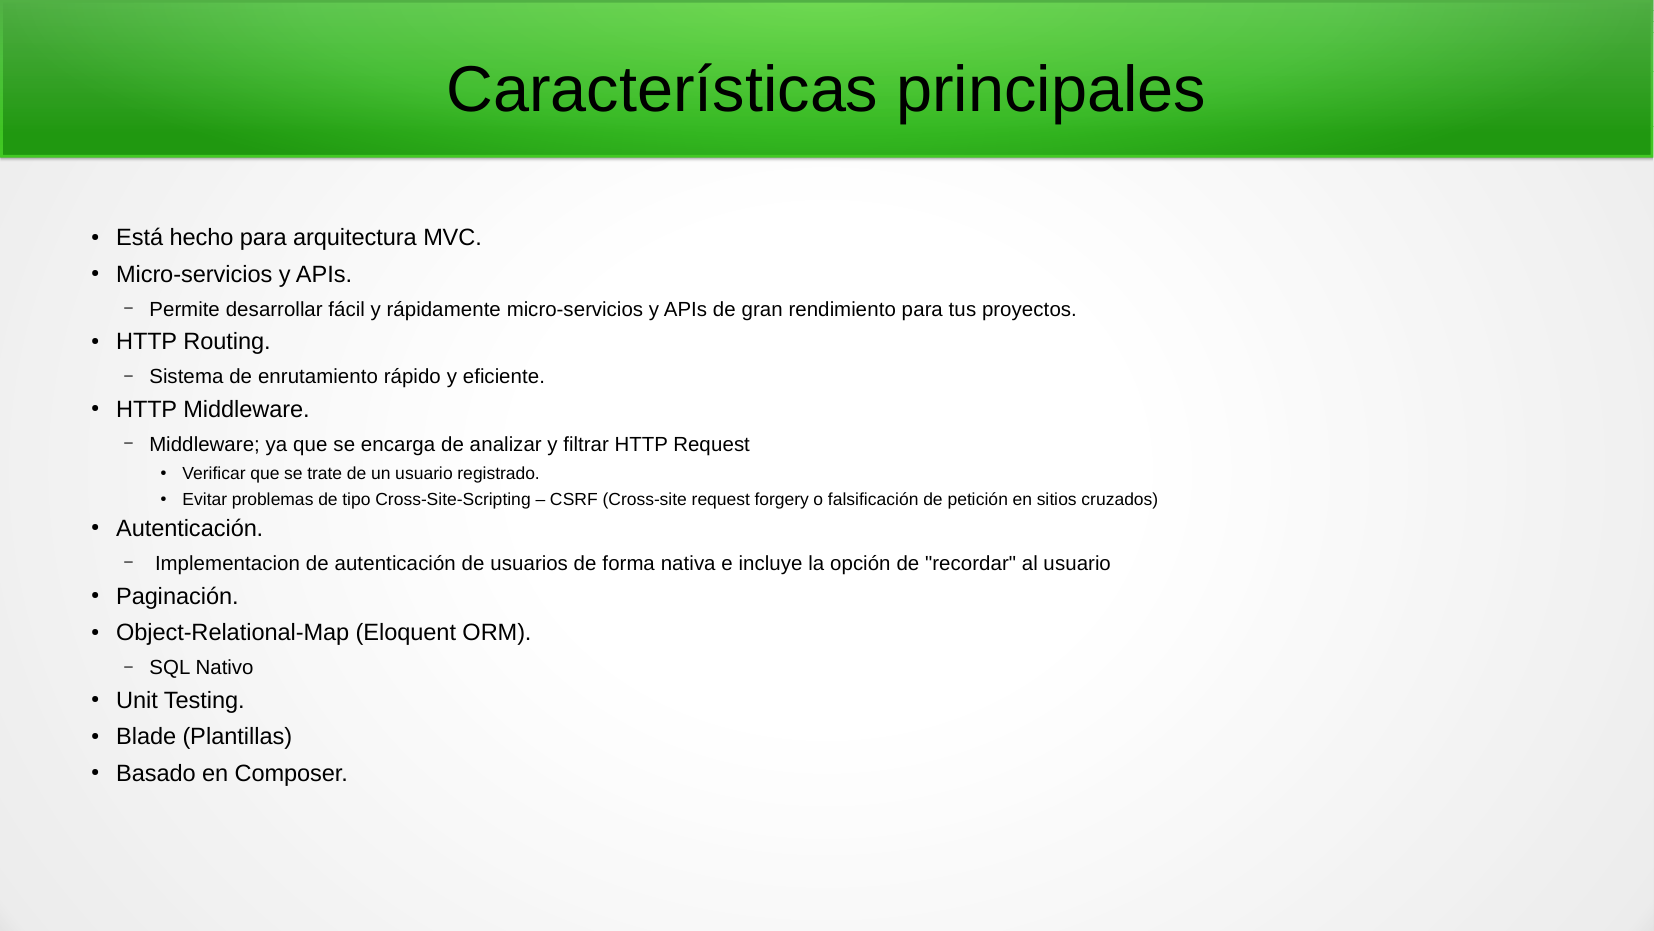

# Características principales
Está hecho para arquitectura MVC.
Micro-servicios y APIs.
Permite desarrollar fácil y rápidamente micro-servicios y APIs de gran rendimiento para tus proyectos.
HTTP Routing.
Sistema de enrutamiento rápido y eficiente.
HTTP Middleware.
Middleware; ya que se encarga de analizar y filtrar HTTP Request
Verificar que se trate de un usuario registrado.
Evitar problemas de tipo Cross-Site-Scripting – CSRF (Cross-site request forgery o falsificación de petición en sitios cruzados)
Autenticación.
 Implementacion de autenticación de usuarios de forma nativa e incluye la opción de "recordar" al usuario
Paginación.
Object-Relational-Map (Eloquent ORM).
SQL Nativo
Unit Testing.
Blade (Plantillas)
Basado en Composer.